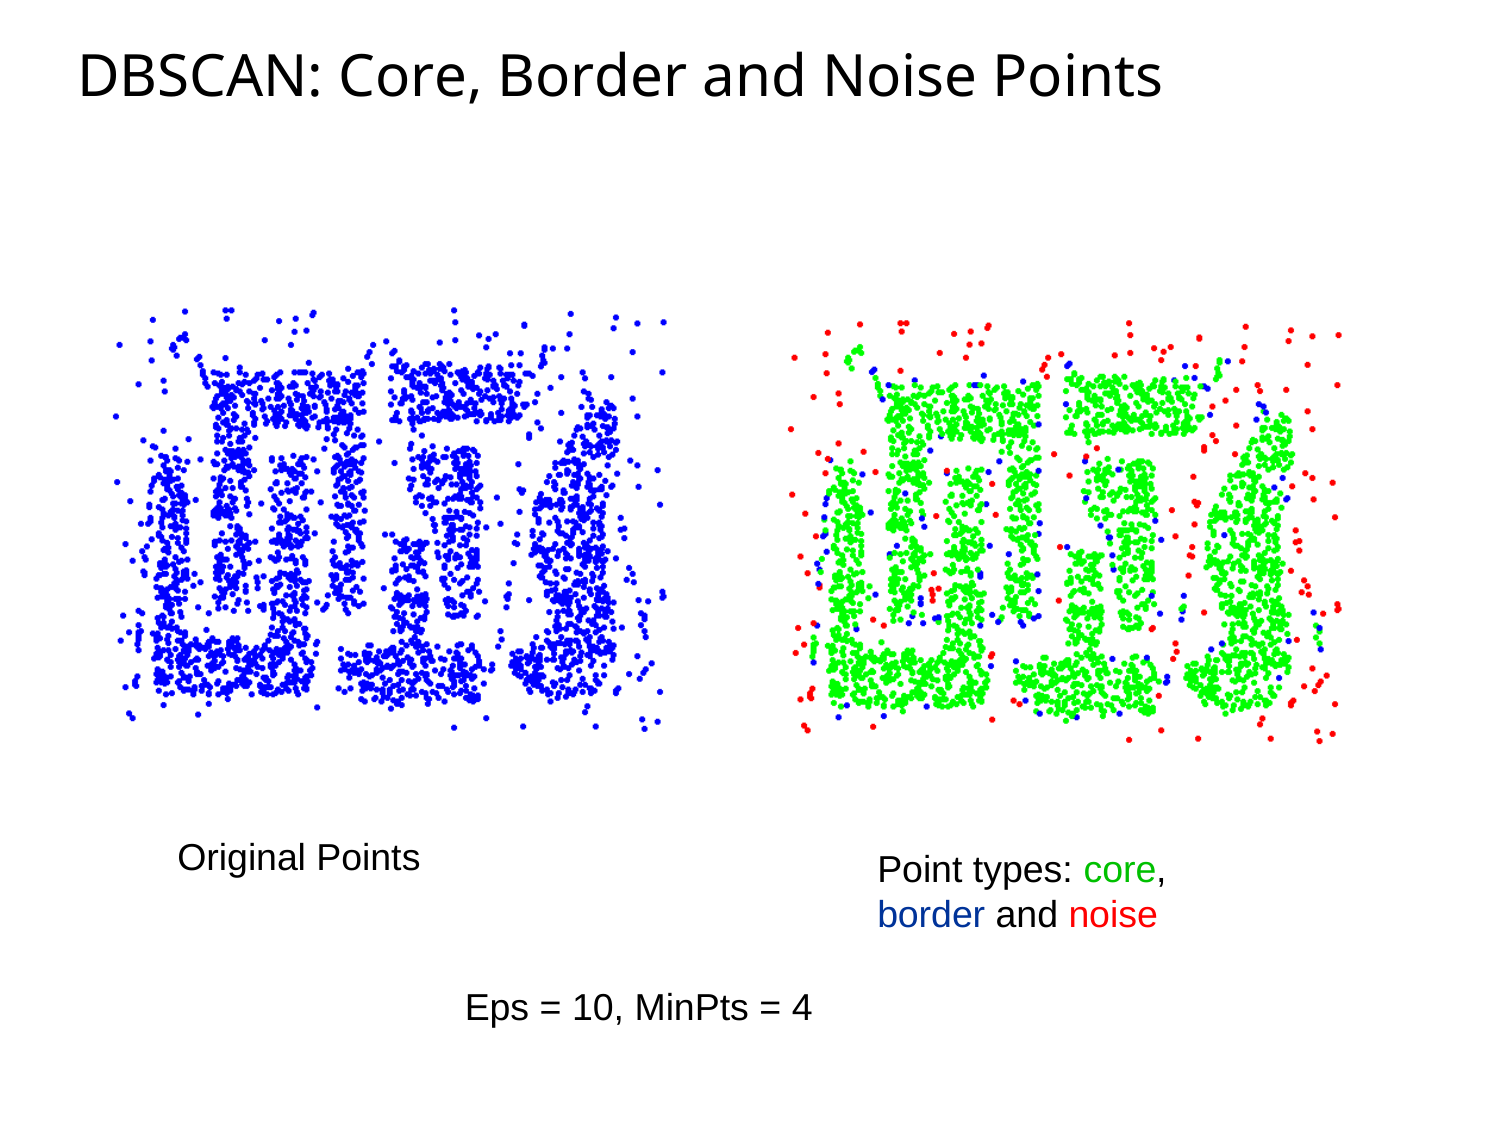

DBSCAN: Core, Border and Noise Points
Original Points
Point types: core, border and noise
Eps = 10, MinPts = 4